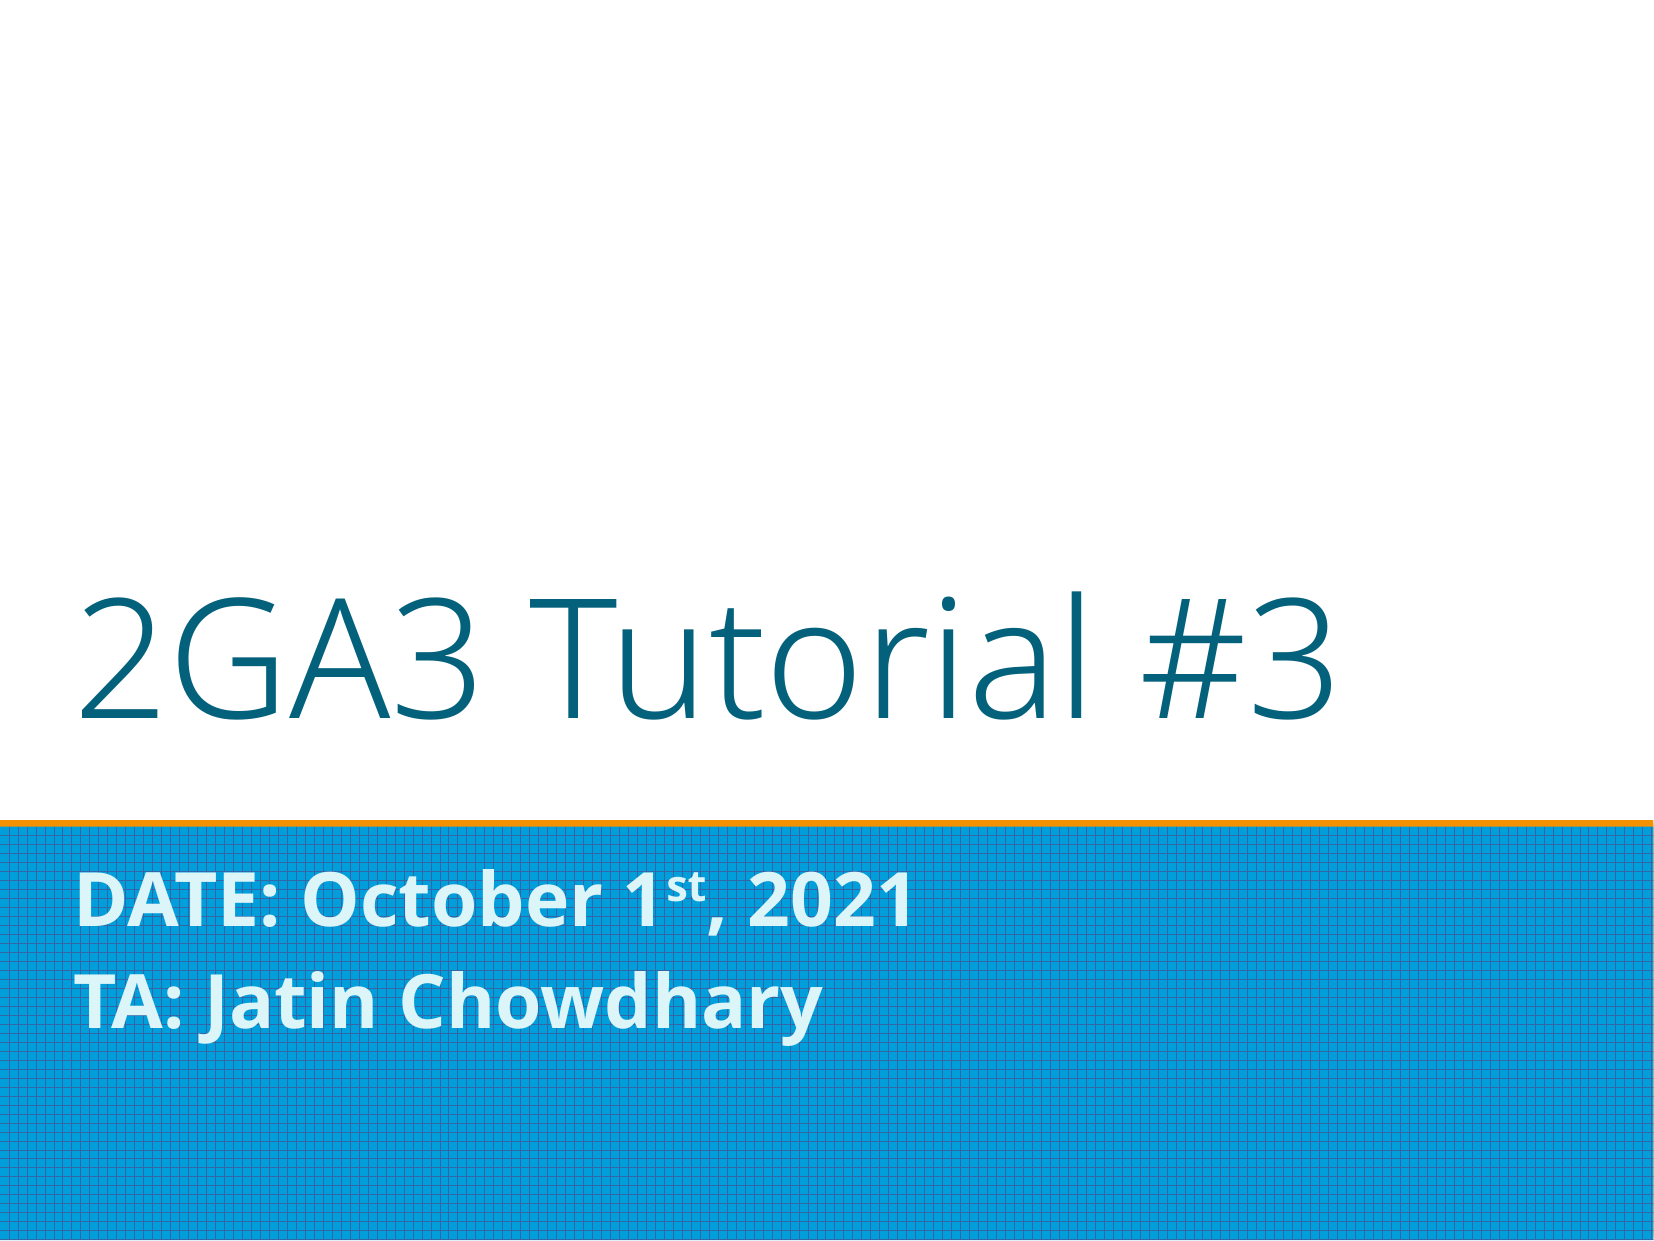

# 2GA3 Tutorial #3
DATE: October 1st, 2021
TA: Jatin Chowdhary